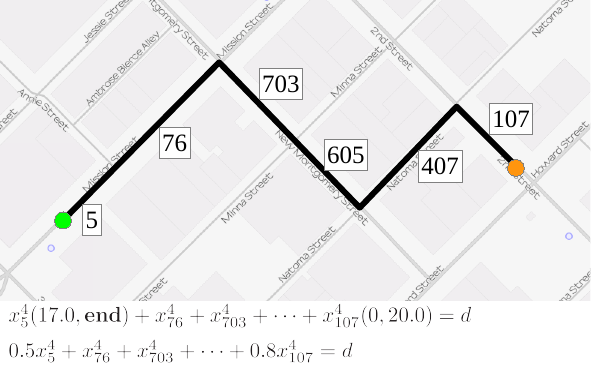

703
107
76
605
5
407
5